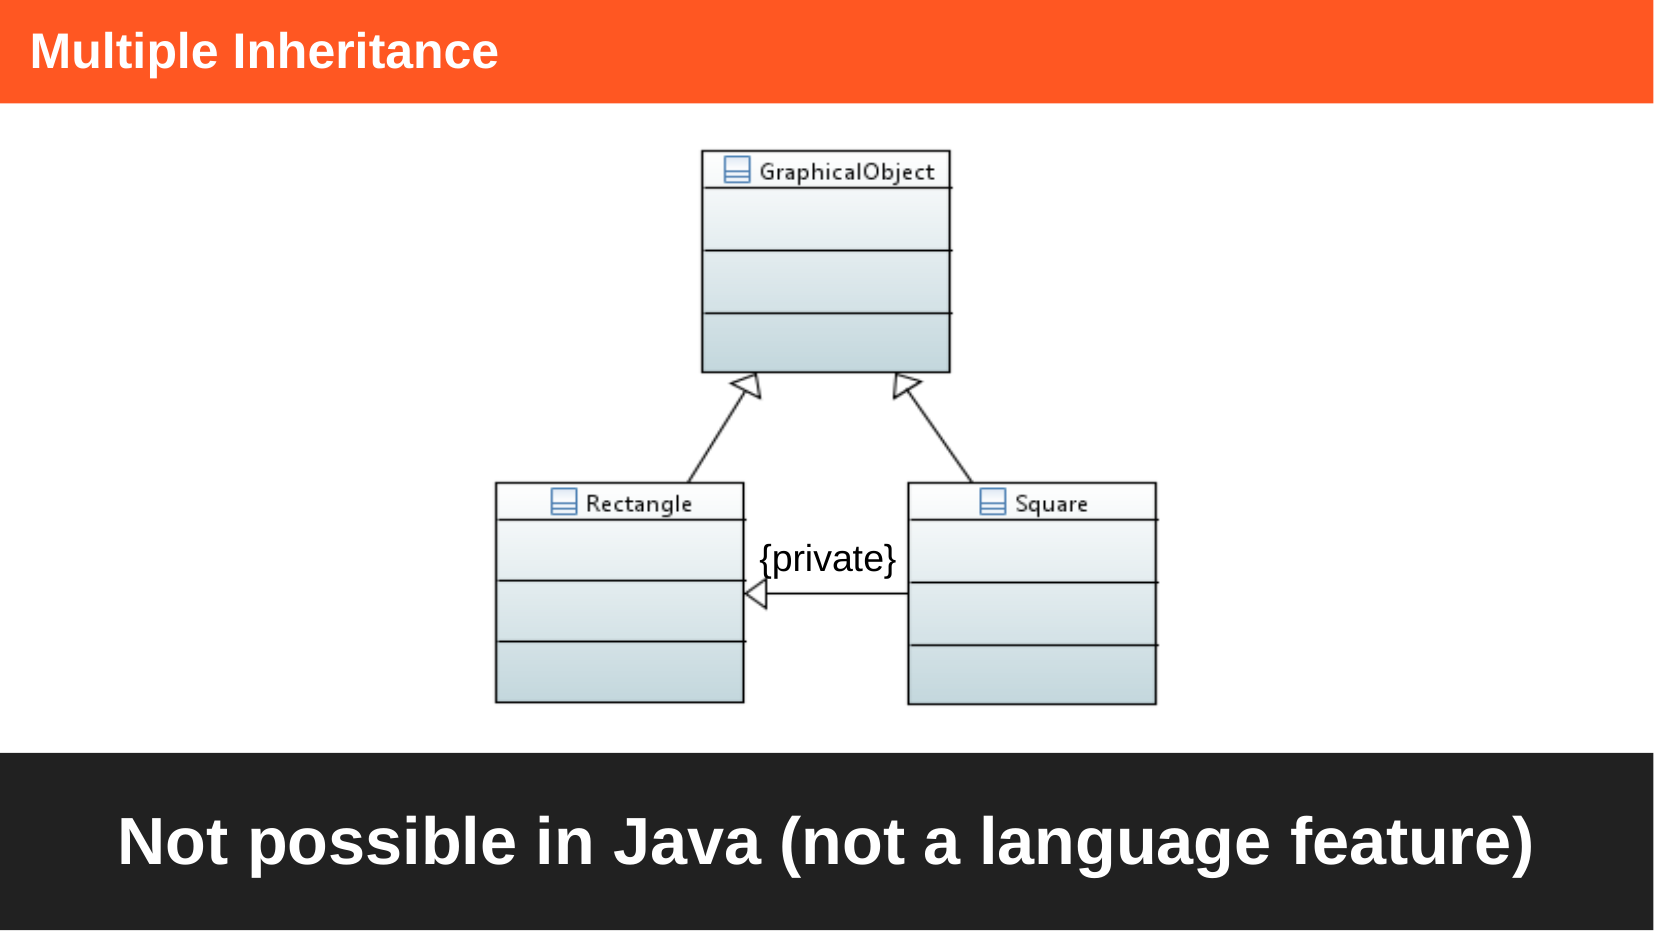

# Multiple Inheritance
{private}
Not possible in Java (not a language feature)
Advanced Design and Programming
22
© 2022 Dirk Riehle - Some Rights Reserved